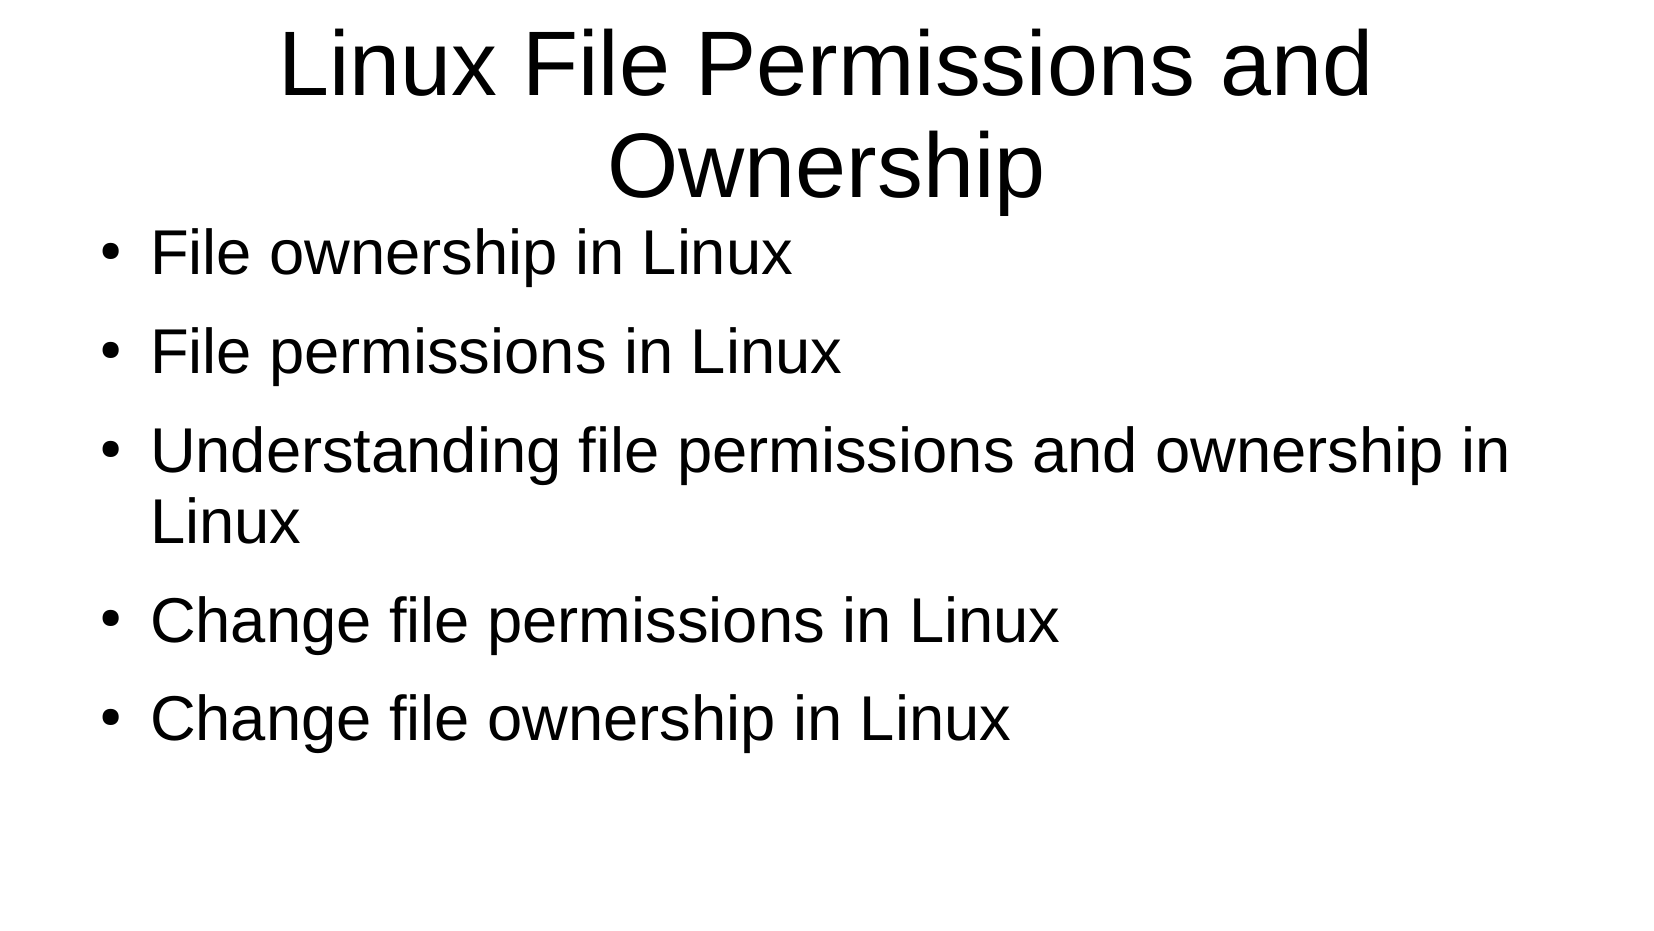

# Linux File Permissions and Ownership
File ownership in Linux
File permissions in Linux
Understanding file permissions and ownership in Linux
Change file permissions in Linux
Change file ownership in Linux